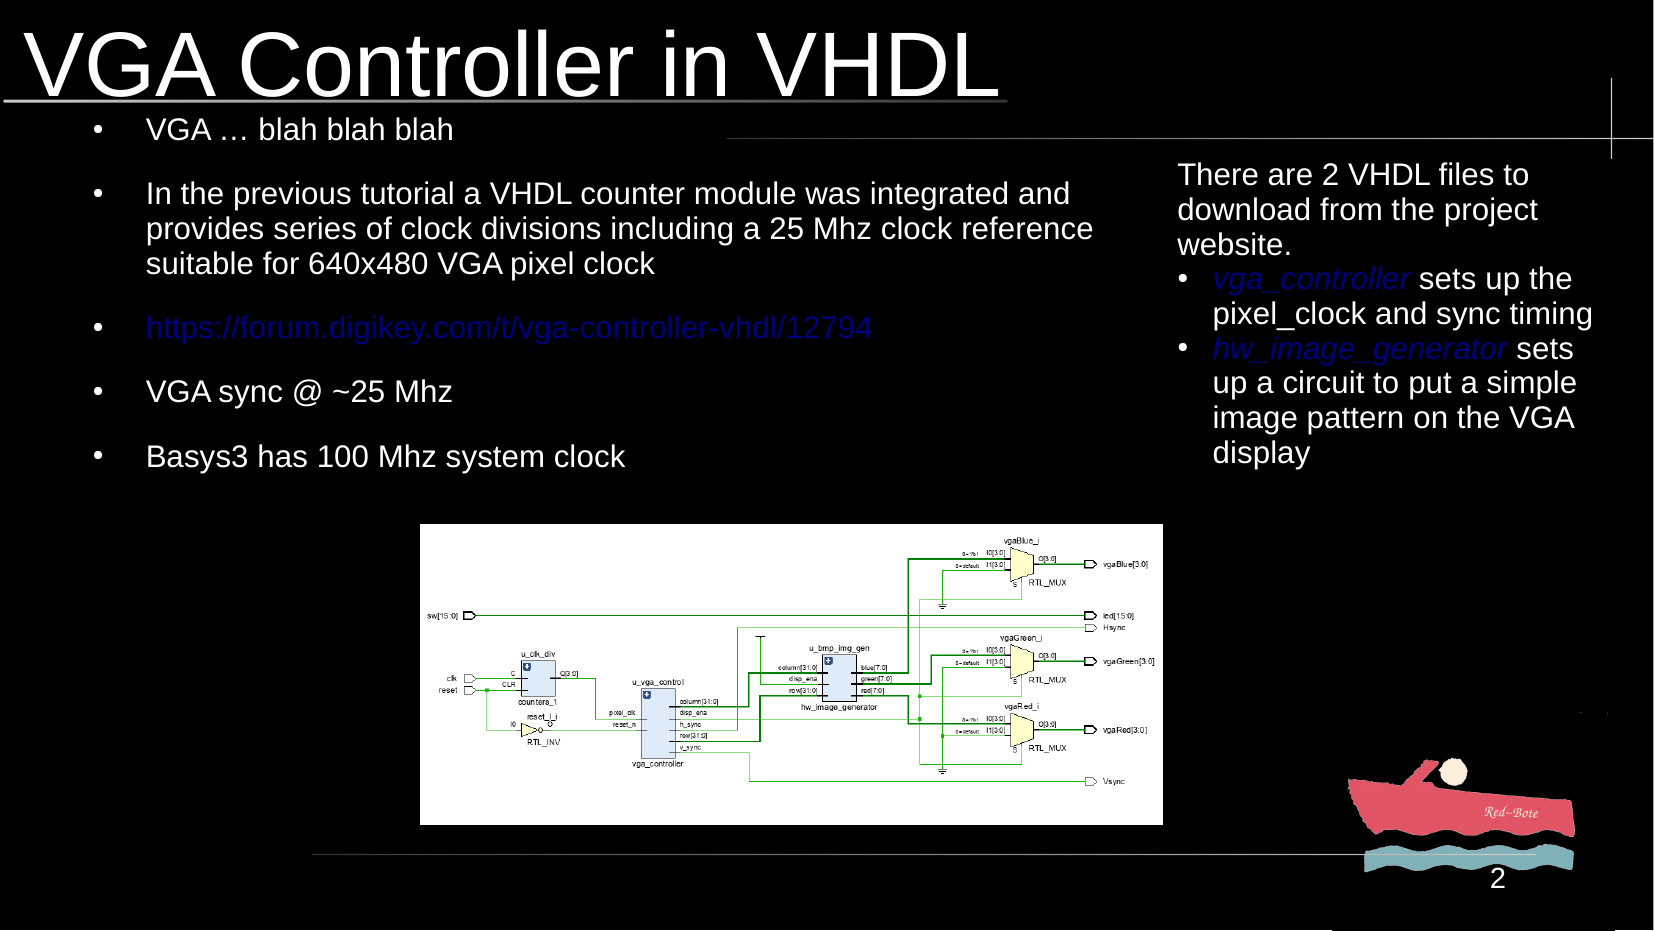

# VGA Controller in VHDL
VGA … blah blah blah
In the previous tutorial a VHDL counter module was integrated and provides series of clock divisions including a 25 Mhz clock reference suitable for 640x480 VGA pixel clock
https://forum.digikey.com/t/vga-controller-vhdl/12794
VGA sync @ ~25 Mhz
Basys3 has 100 Mhz system clock
There are 2 VHDL files to download from the project website.
vga_controller sets up the pixel_clock and sync timing
hw_image_generator sets up a circuit to put a simple image pattern on the VGA display
2